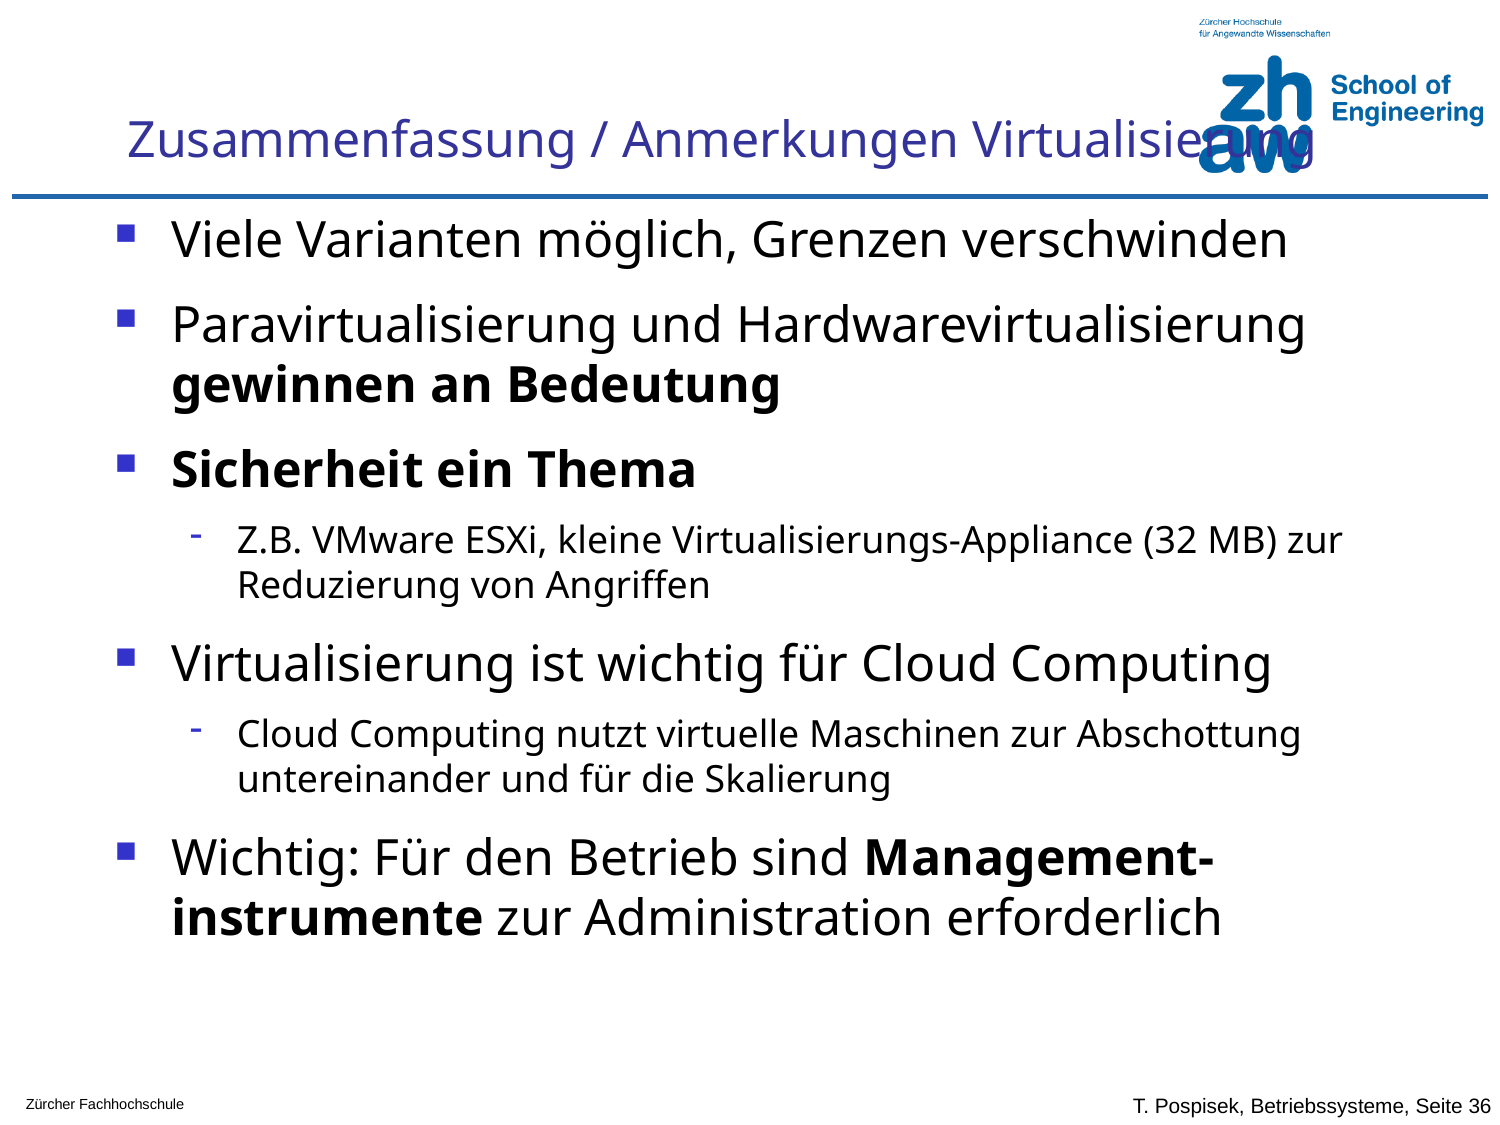

# Zusammenfassung / Anmerkungen Virtualisierung
Viele Varianten möglich, Grenzen verschwinden
Paravirtualisierung und Hardwarevirtualisierung gewinnen an Bedeutung
Sicherheit ein Thema
Z.B. VMware ESXi, kleine Virtualisierungs-Appliance (32 MB) zur Reduzierung von Angriffen
Virtualisierung ist wichtig für Cloud Computing
Cloud Computing nutzt virtuelle Maschinen zur Abschottung untereinander und für die Skalierung
Wichtig: Für den Betrieb sind Management-instrumente zur Administration erforderlich